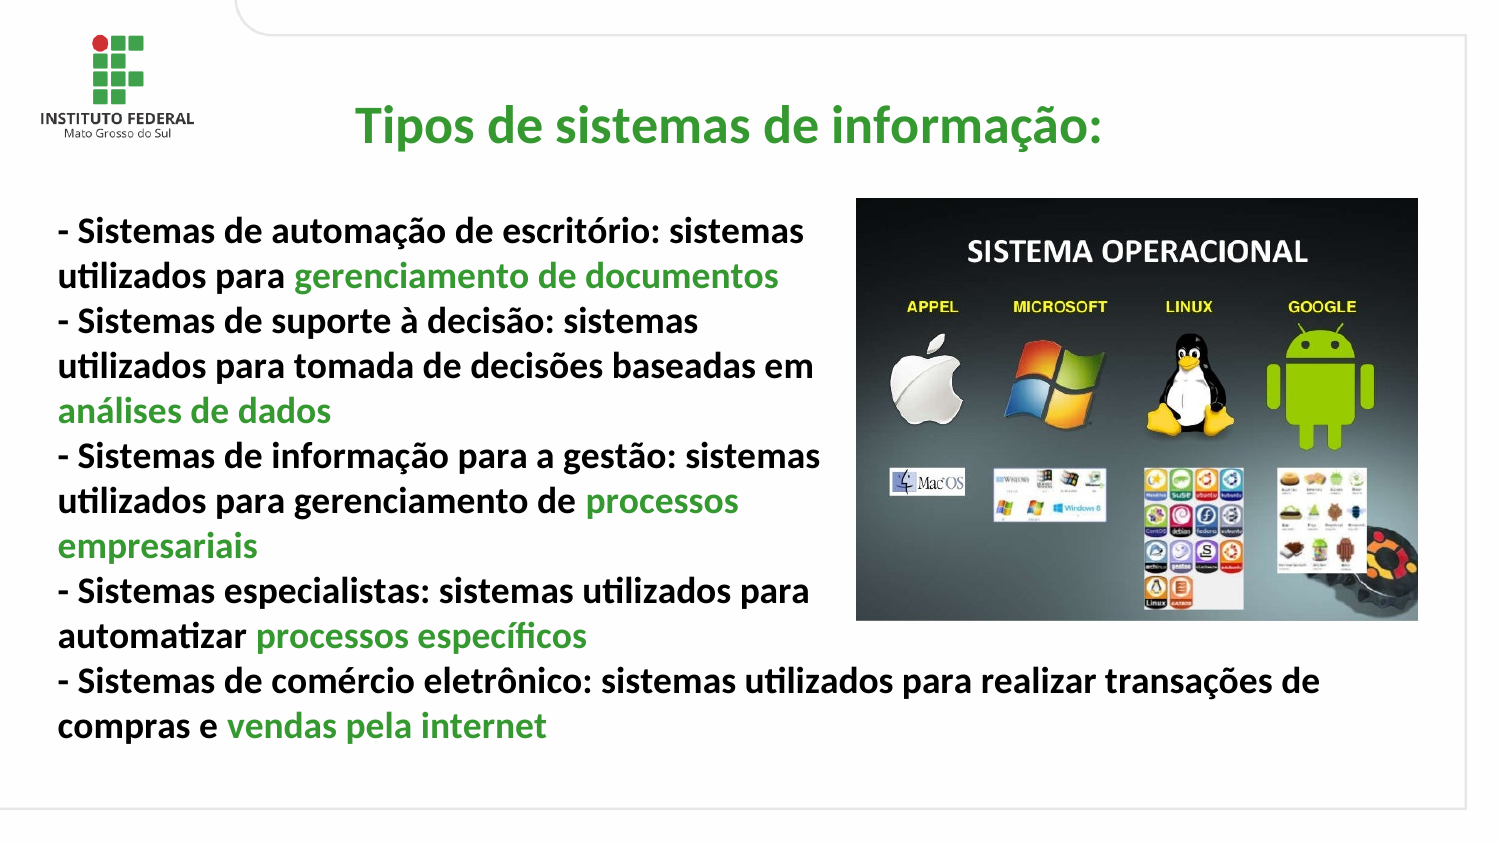

Tipos de sistemas de informação:
- Sistemas de automação de escritório: sistemas
utilizados para gerenciamento de documentos
- Sistemas de suporte à decisão: sistemas
utilizados para tomada de decisões baseadas em
análises de dados
- Sistemas de informação para a gestão: sistemas
utilizados para gerenciamento de processos
empresariais
- Sistemas especialistas: sistemas utilizados para
automatizar processos específicos
- Sistemas de comércio eletrônico: sistemas utilizados para realizar transações de compras e vendas pela internet